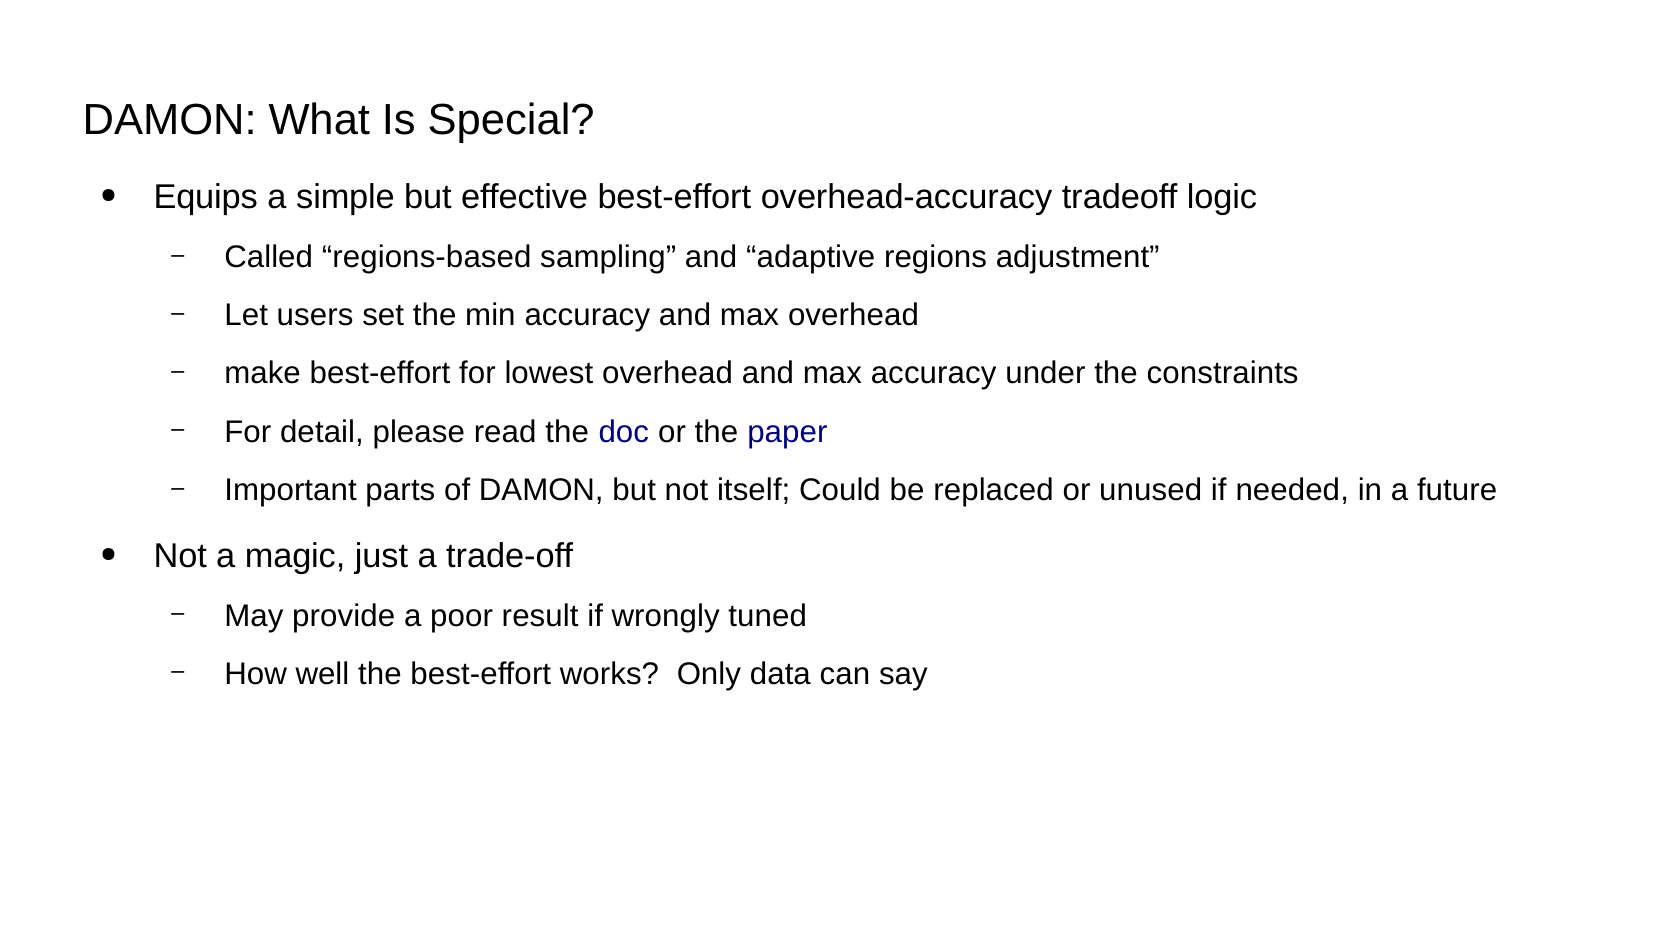

# DAMON: What Is Special?
Equips a simple but effective best-effort overhead-accuracy tradeoff logic
Called “regions-based sampling” and “adaptive regions adjustment”
Let users set the min accuracy and max overhead
make best-effort for lowest overhead and max accuracy under the constraints
For detail, please read the doc or the paper
Important parts of DAMON, but not itself; Could be replaced or unused if needed, in a future
Not a magic, just a trade-off
May provide a poor result if wrongly tuned
How well the best-effort works? Only data can say